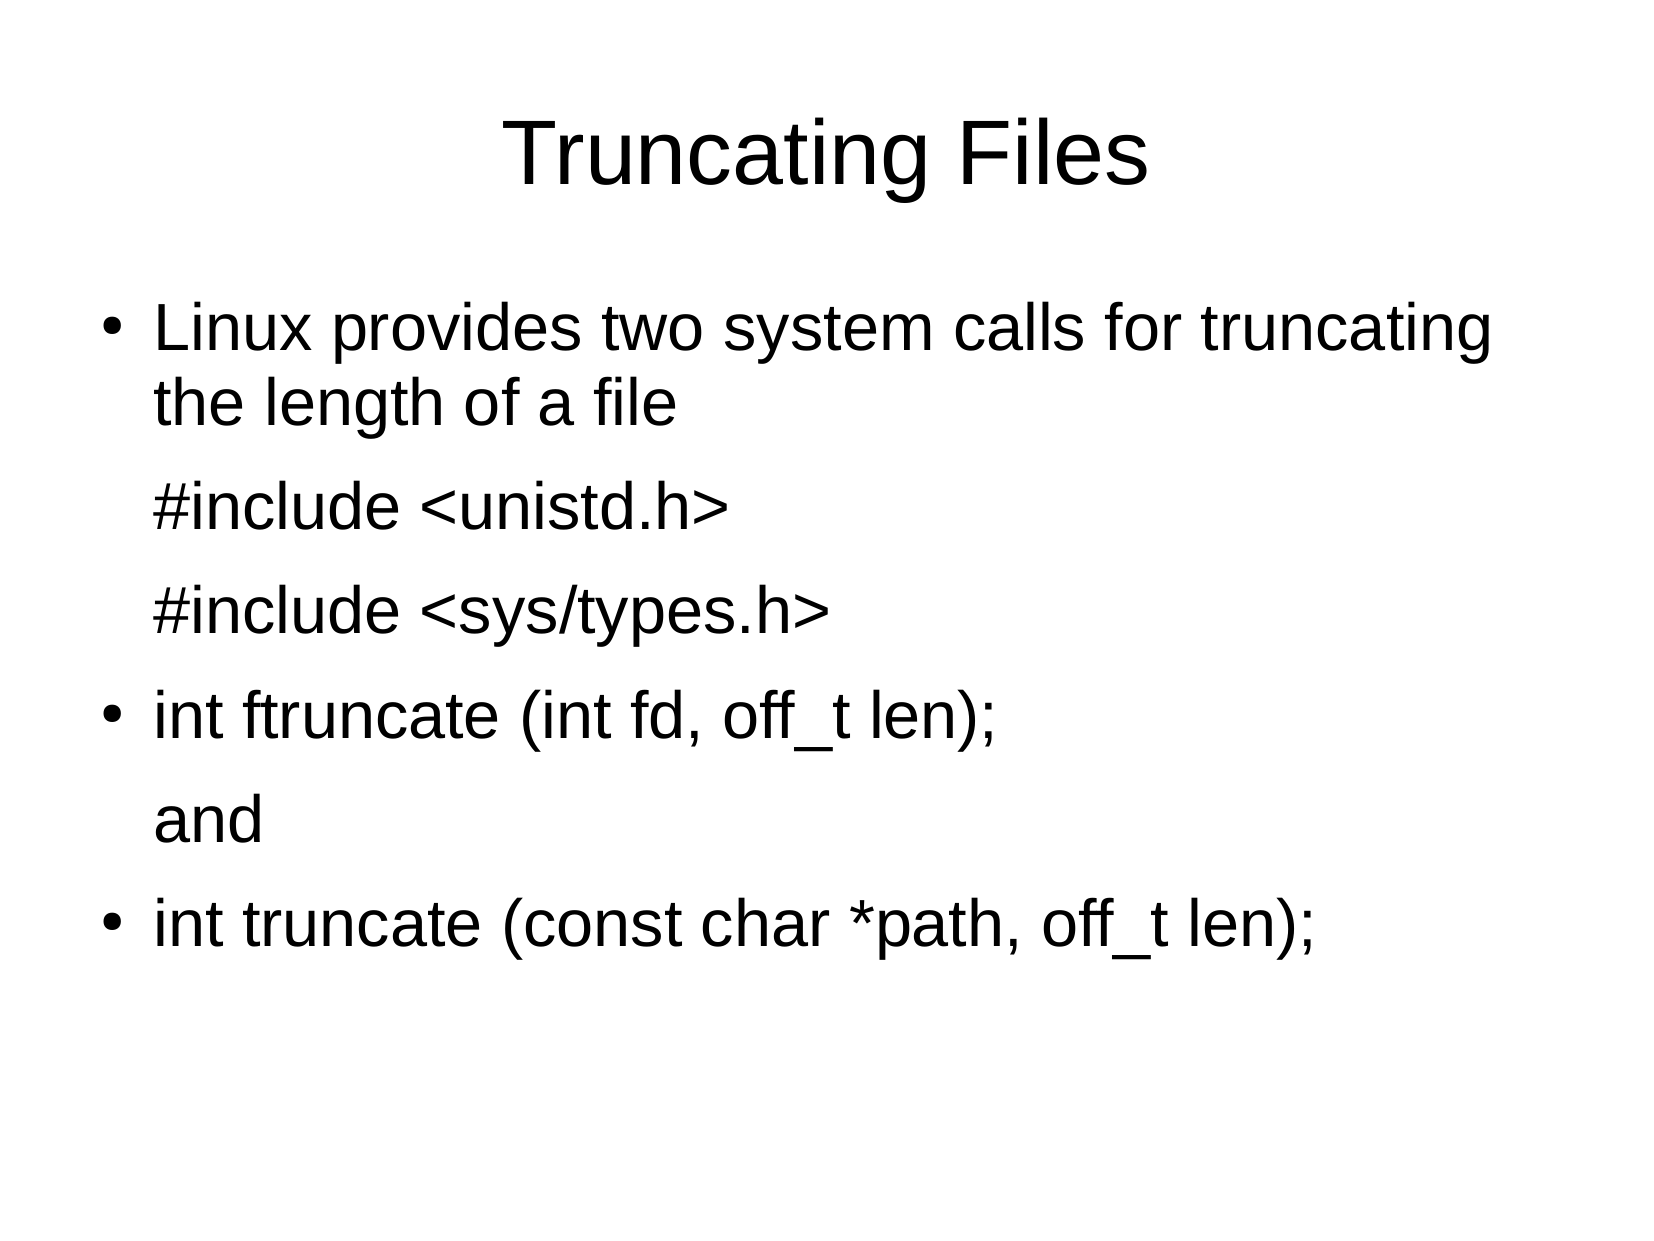

# Truncating Files
Linux provides two system calls for truncating the length of a file
#include <unistd.h>
#include <sys/types.h>
int ftruncate (int fd, off_t len);
and
int truncate (const char *path, off_t len);